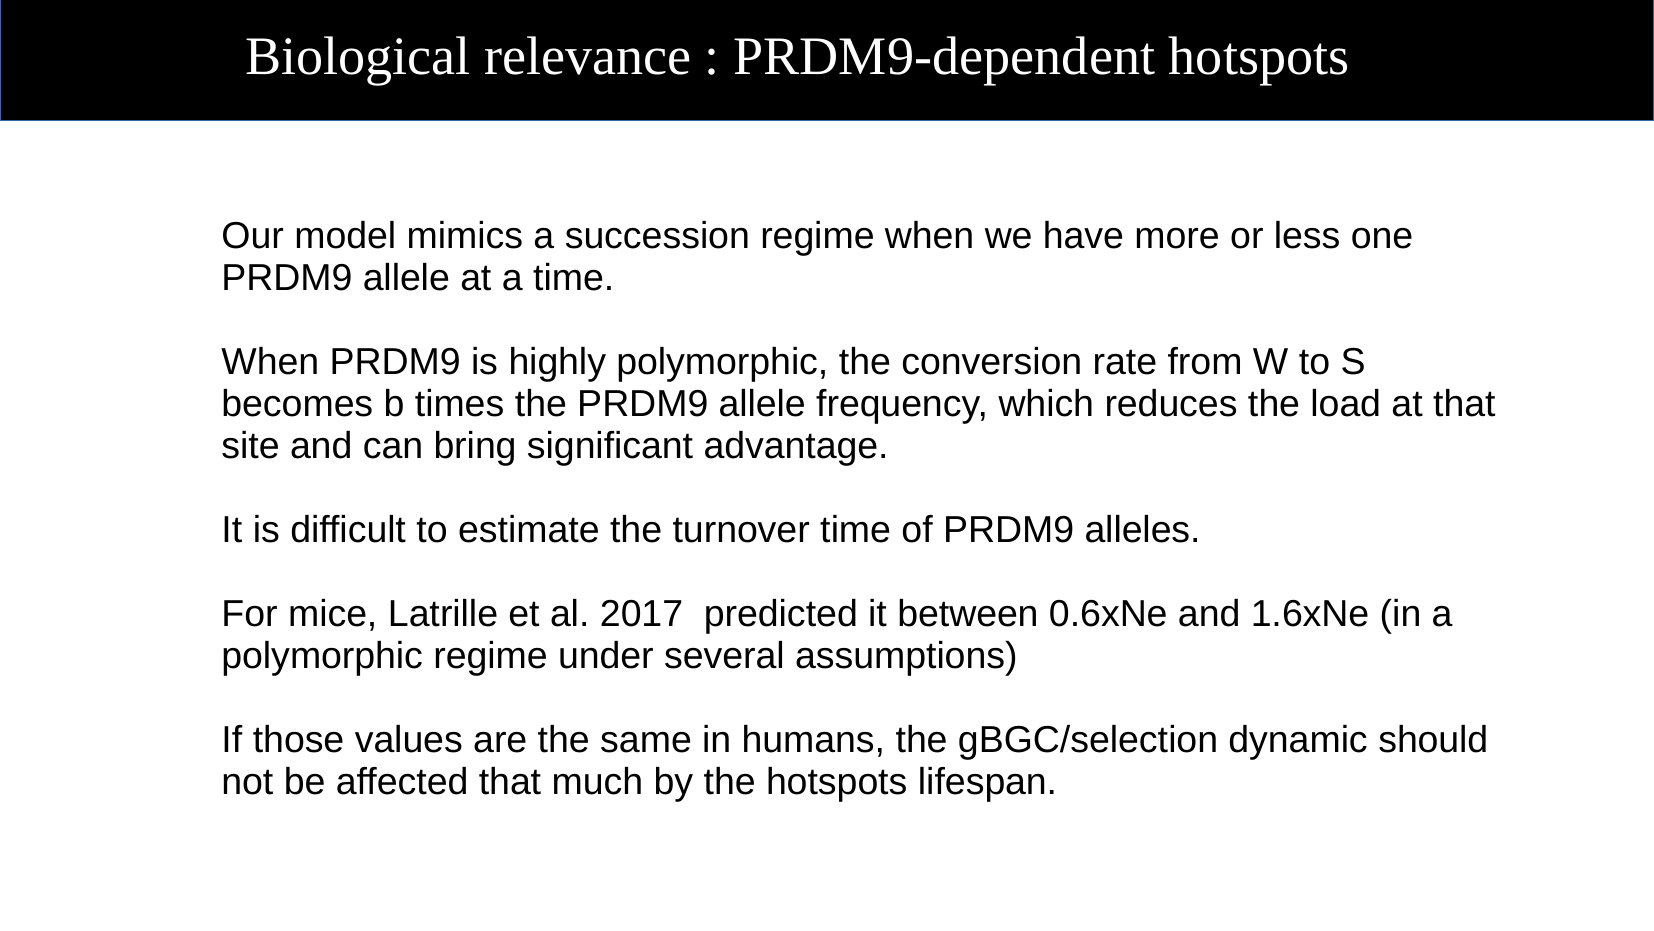

Biological relevance : PRDM9-dependent hotspots
Our model mimics a succession regime when we have more or less one PRDM9 allele at a time.
When PRDM9 is highly polymorphic, the conversion rate from W to S becomes b times the PRDM9 allele frequency, which reduces the load at that site and can bring significant advantage.
It is difficult to estimate the turnover time of PRDM9 alleles.
For mice, Latrille et al. 2017 predicted it between 0.6xNe and 1.6xNe (in a polymorphic regime under several assumptions)
If those values are the same in humans, the gBGC/selection dynamic should not be affected that much by the hotspots lifespan.